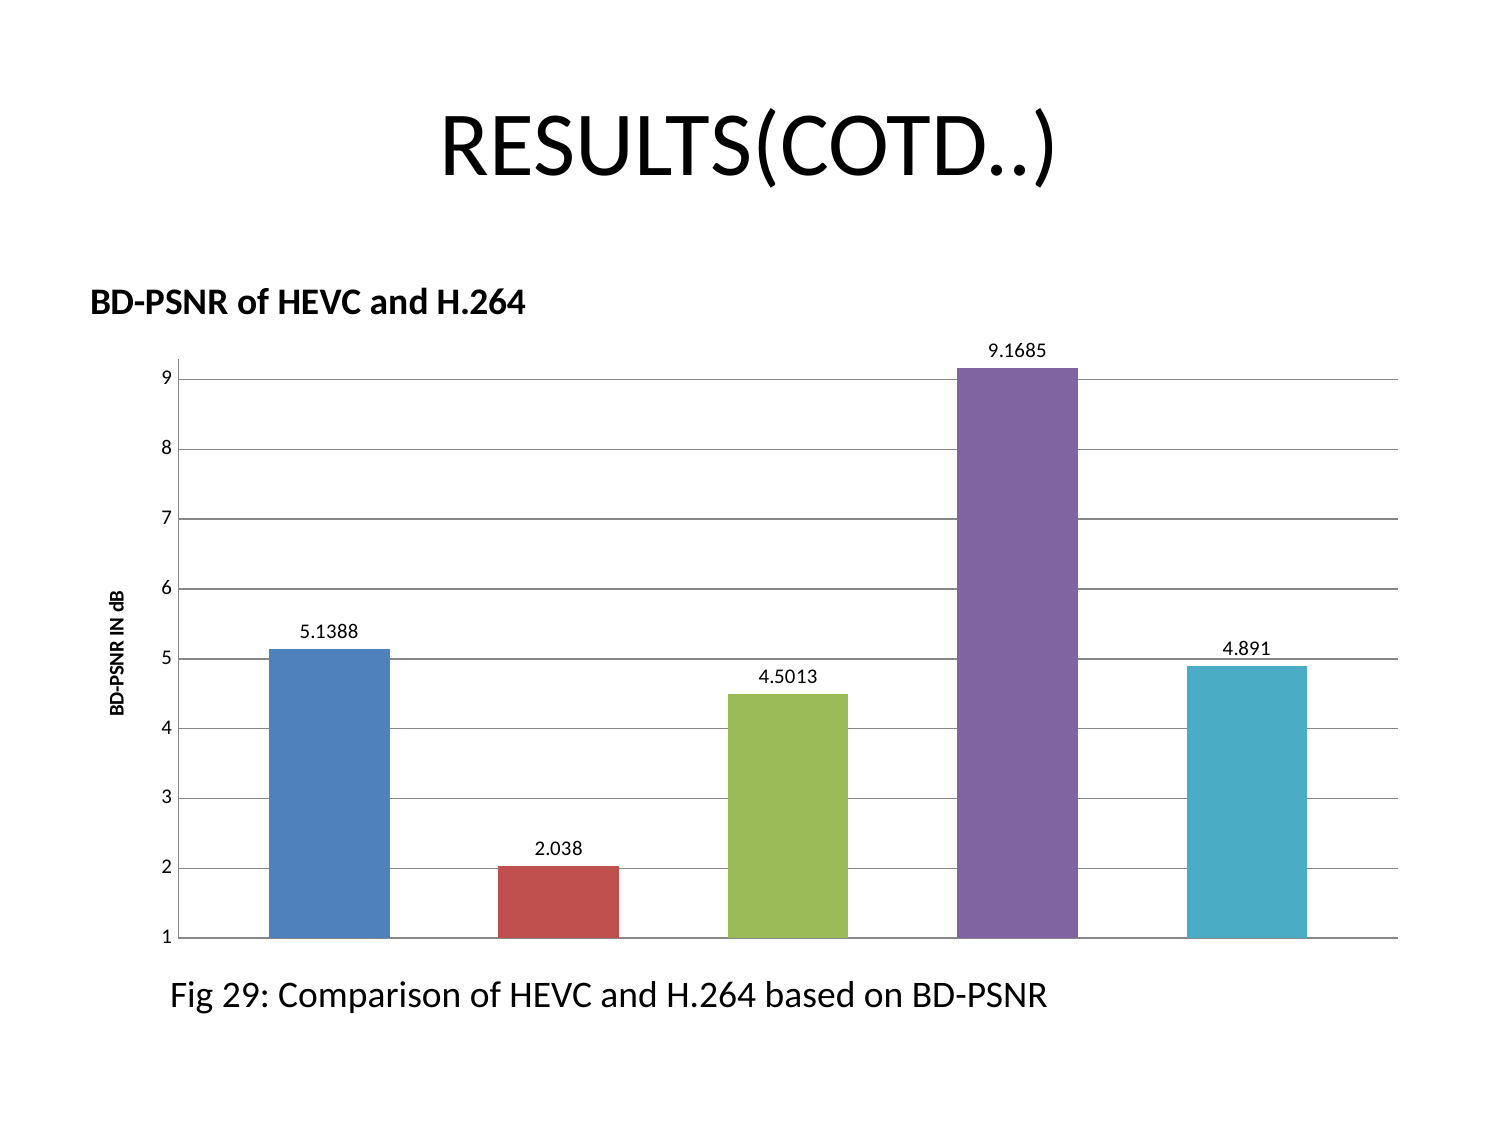

# Results(cotd..)
### Chart: BD-PSNR of HEVC and H.264
| Category | akiyo_qcif | waterfall_cif | BasketballDrill_832x480_50 | Jockey_1920x1080 | PeopleOnStreet_2560_1600_30_crop |
|---|---|---|---|---|---|
| 1 | 5.1388 | 2.038 | 4.5013 | 9.1685 | 4.891 |Fig 29: Comparison of HEVC and H.264 based on BD-PSNR